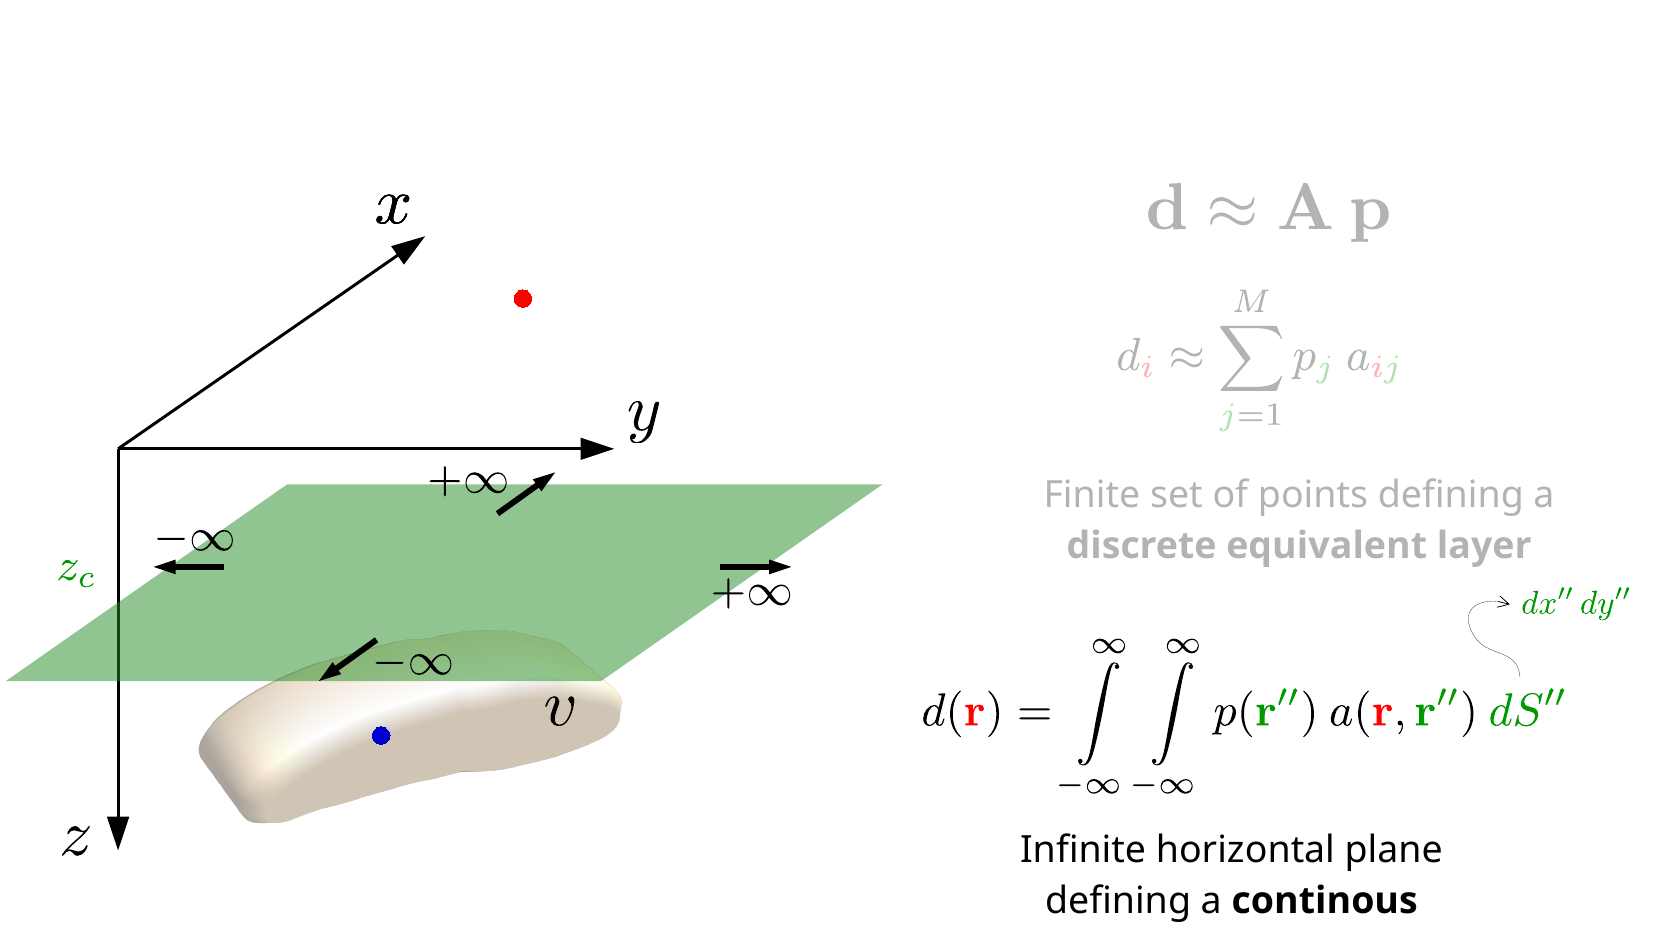

Finite set of points defining a discrete equivalent layer
Infinite horizontal plane defining a continous equivalent layer